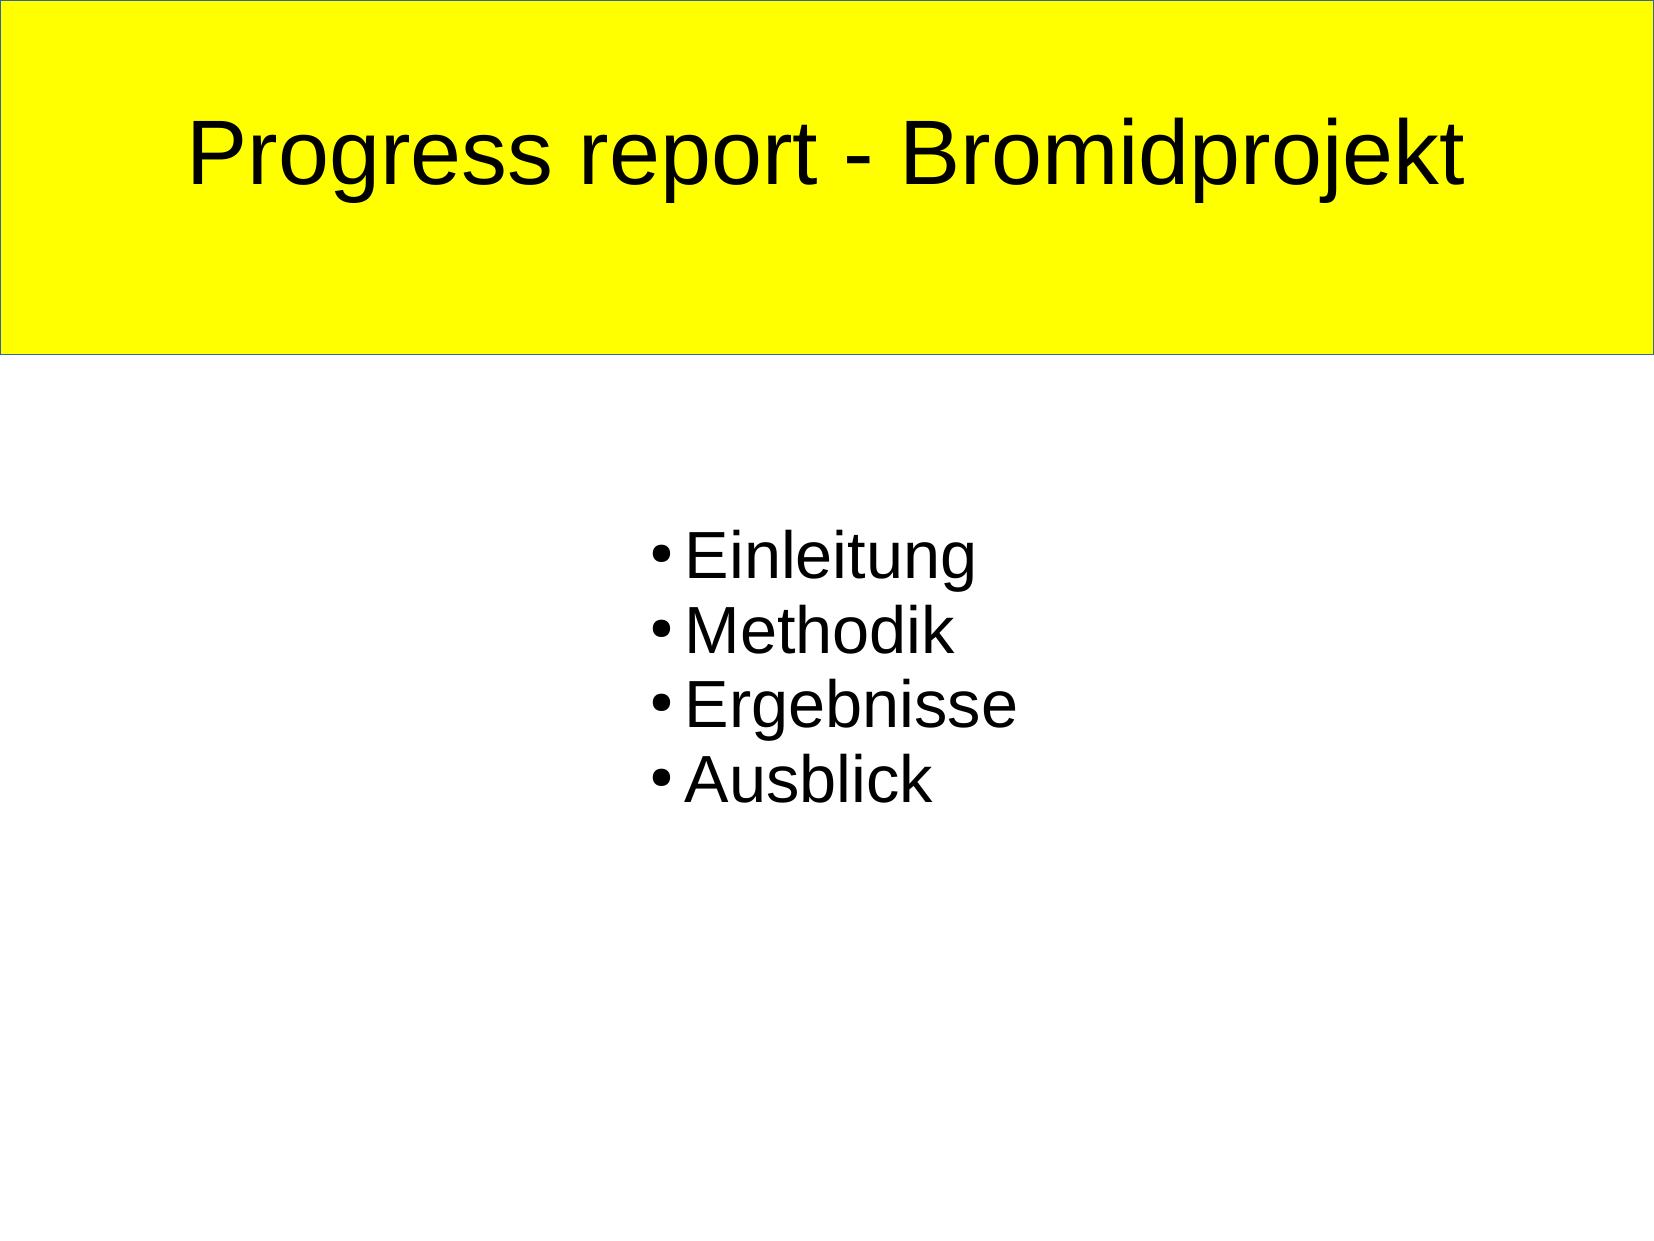

# Progress report - Bromidprojekt
Einleitung
Methodik
Ergebnisse
Ausblick